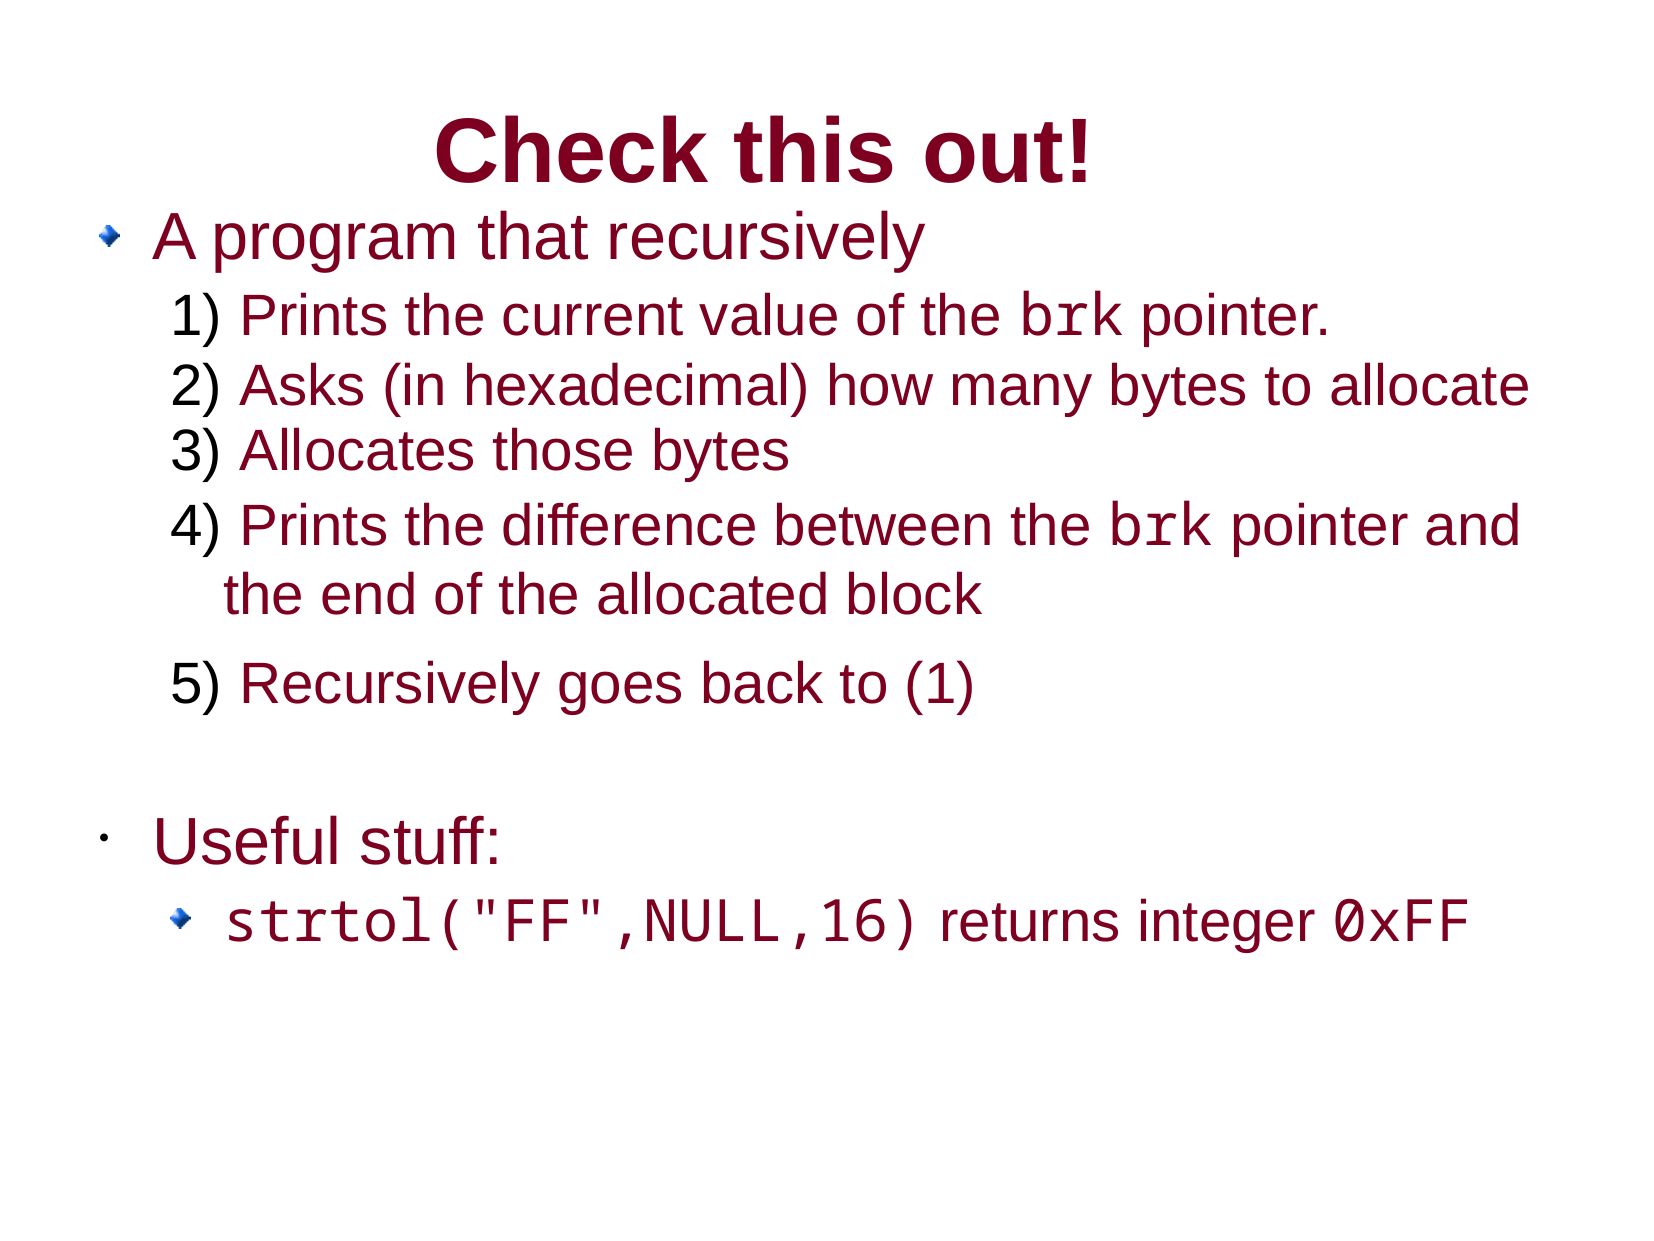

# Check this out!
A program that recursively
 Prints the current value of the brk pointer.
 Asks (in hexadecimal) how many bytes to allocate
 Allocates those bytes
 Prints the difference between the brk pointer and the end of the allocated block
 Recursively goes back to (1)
Useful stuff:
strtol("FF",NULL,16) returns integer 0xFF